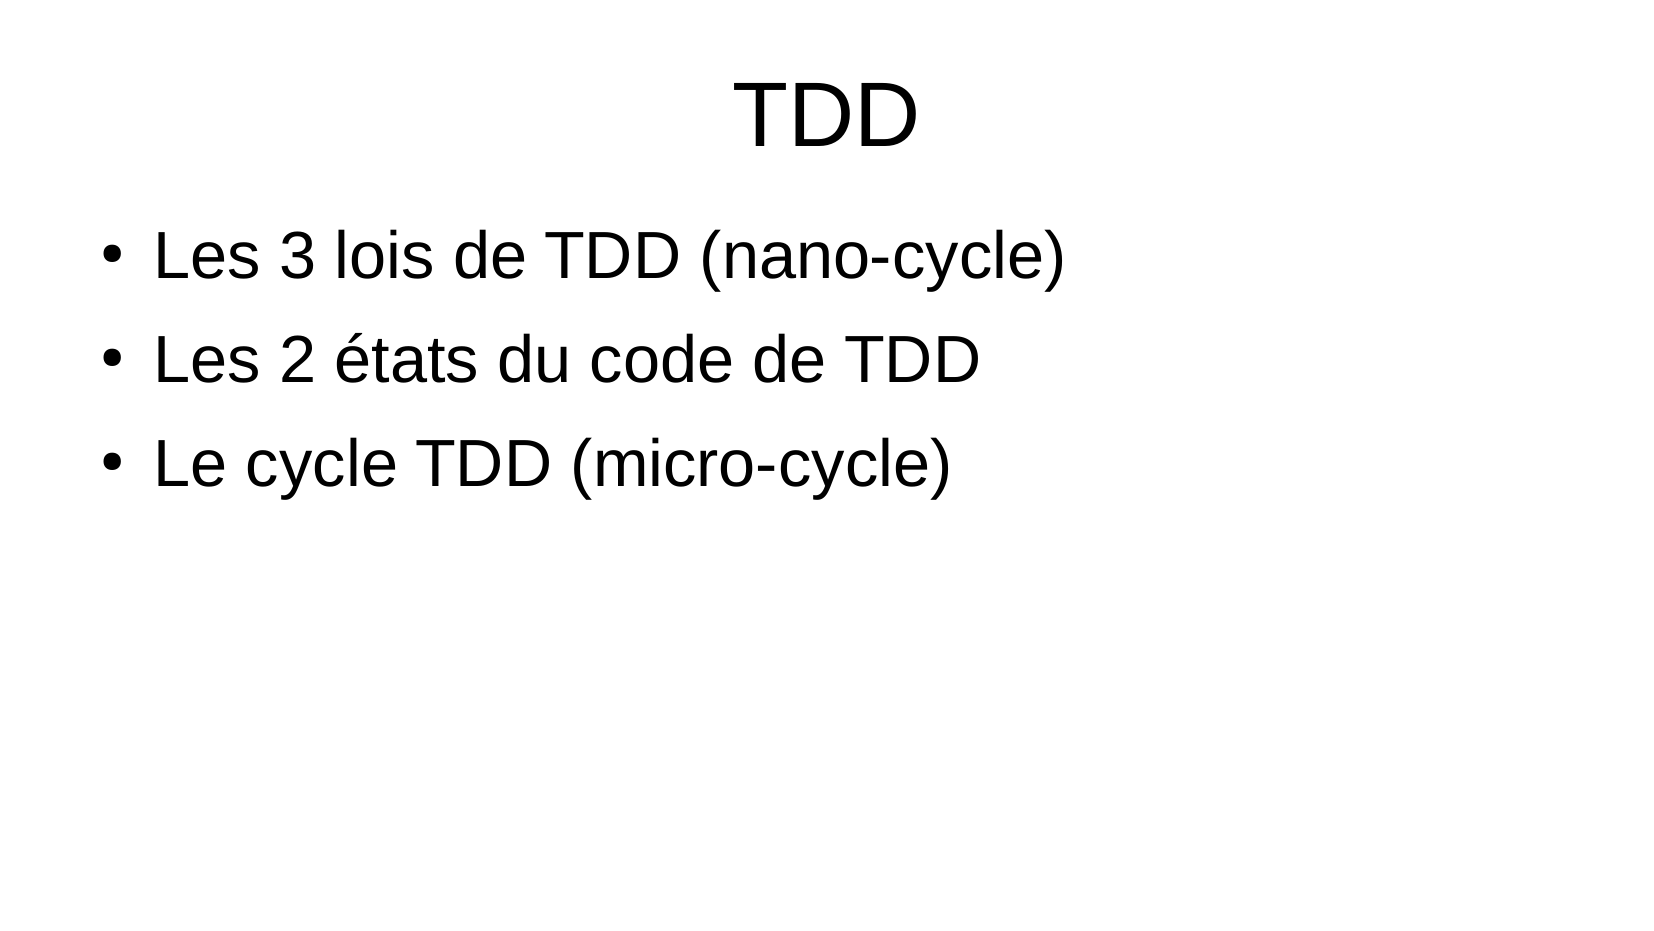

# TDD
Les 3 lois de TDD (nano-cycle)
Les 2 états du code de TDD
Le cycle TDD (micro-cycle)